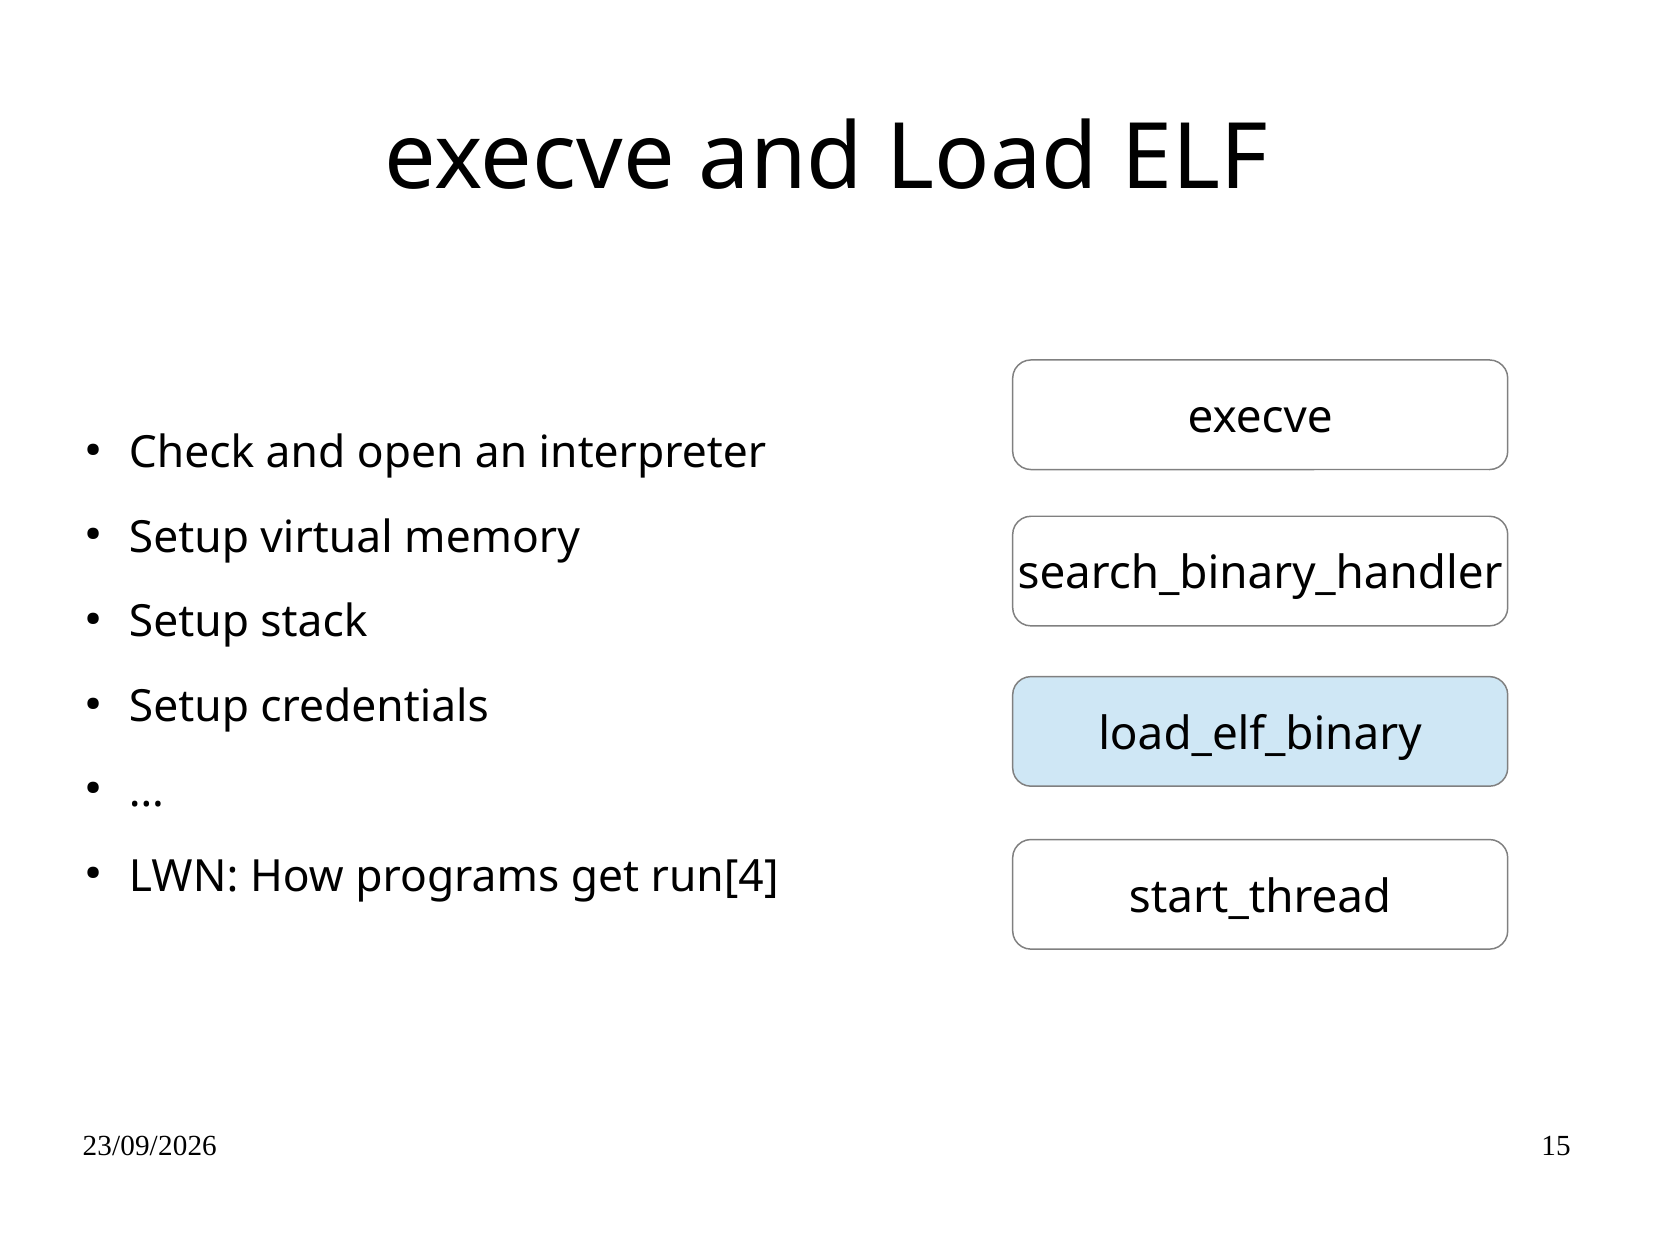

# execve and Load ELF
execve
search_binary_handler
load_elf_binary
start_thread
Check and open an interpreter
Setup virtual memory
Setup stack
Setup credentials
…
LWN: How programs get run[4]
15